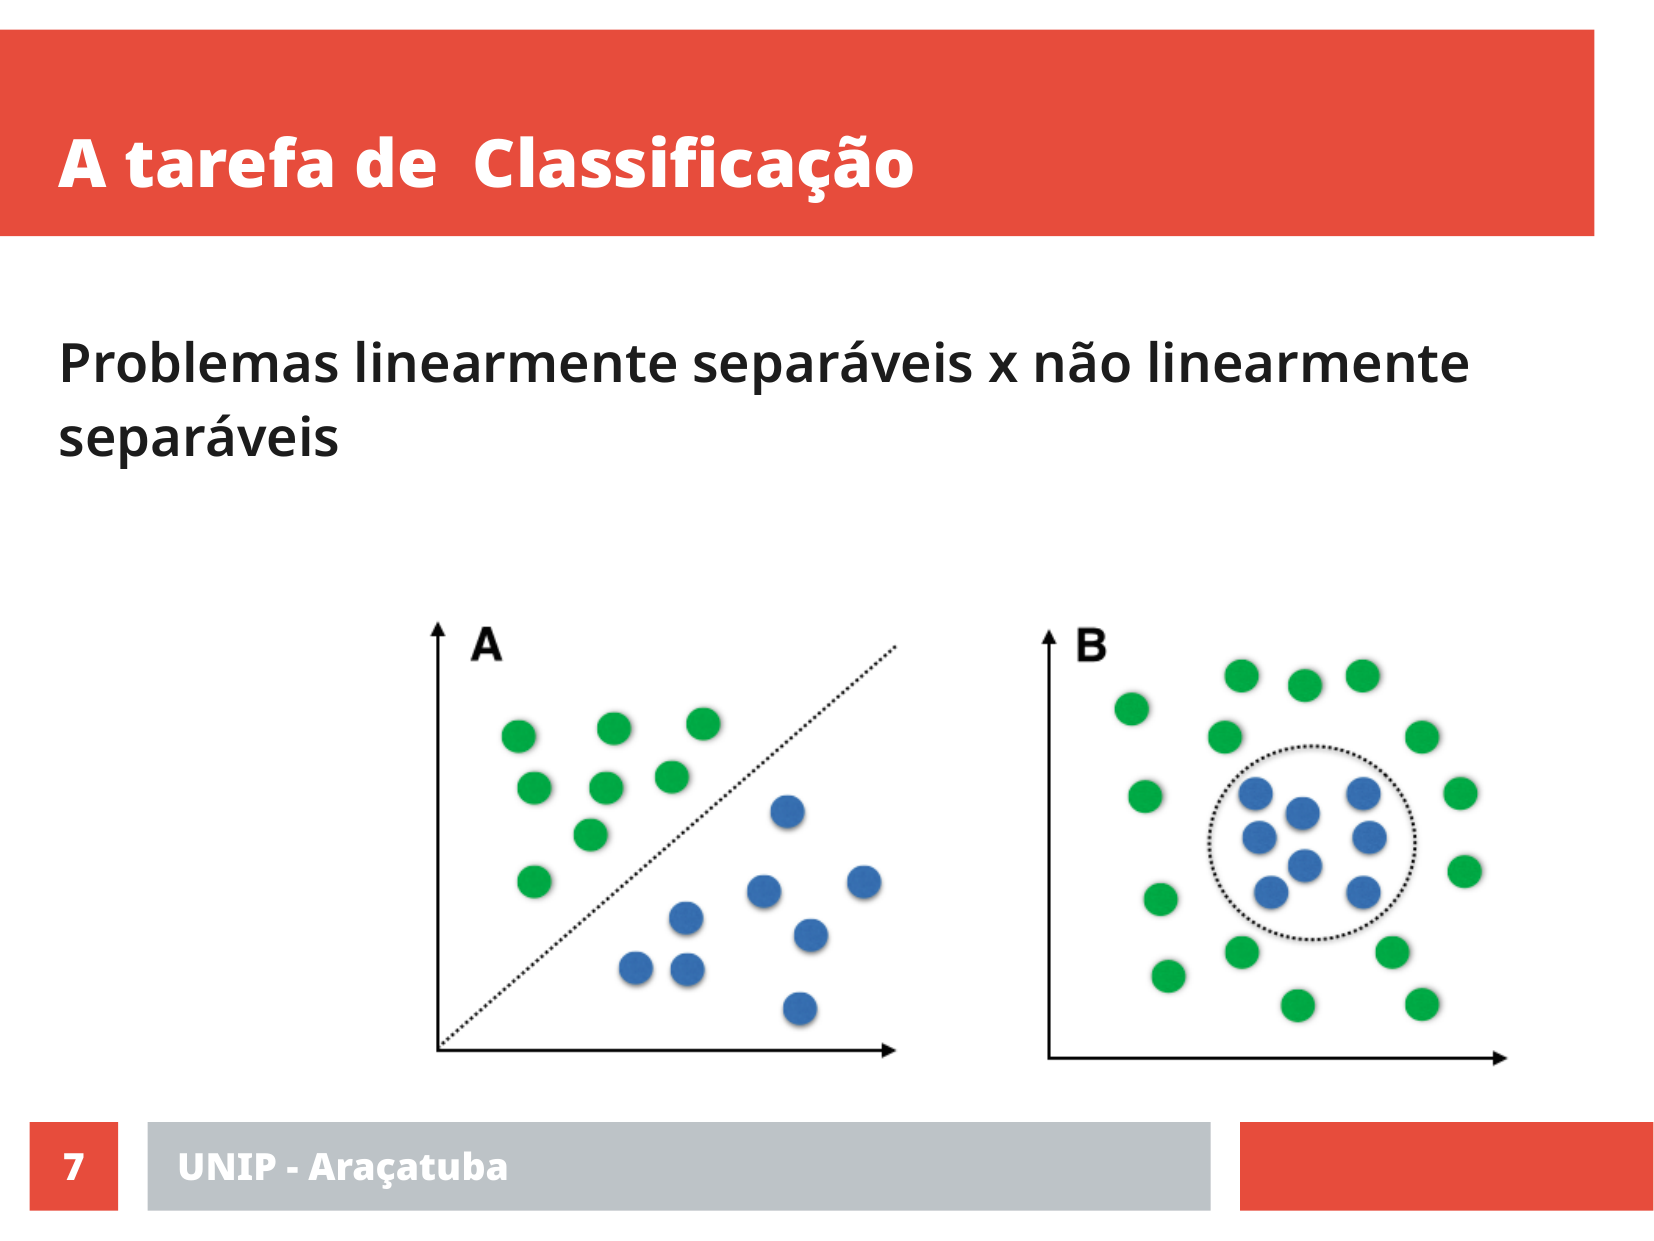

# A tarefa de Classificação
Problemas linearmente separáveis x não linearmente separáveis
7
UNIP - Araçatuba